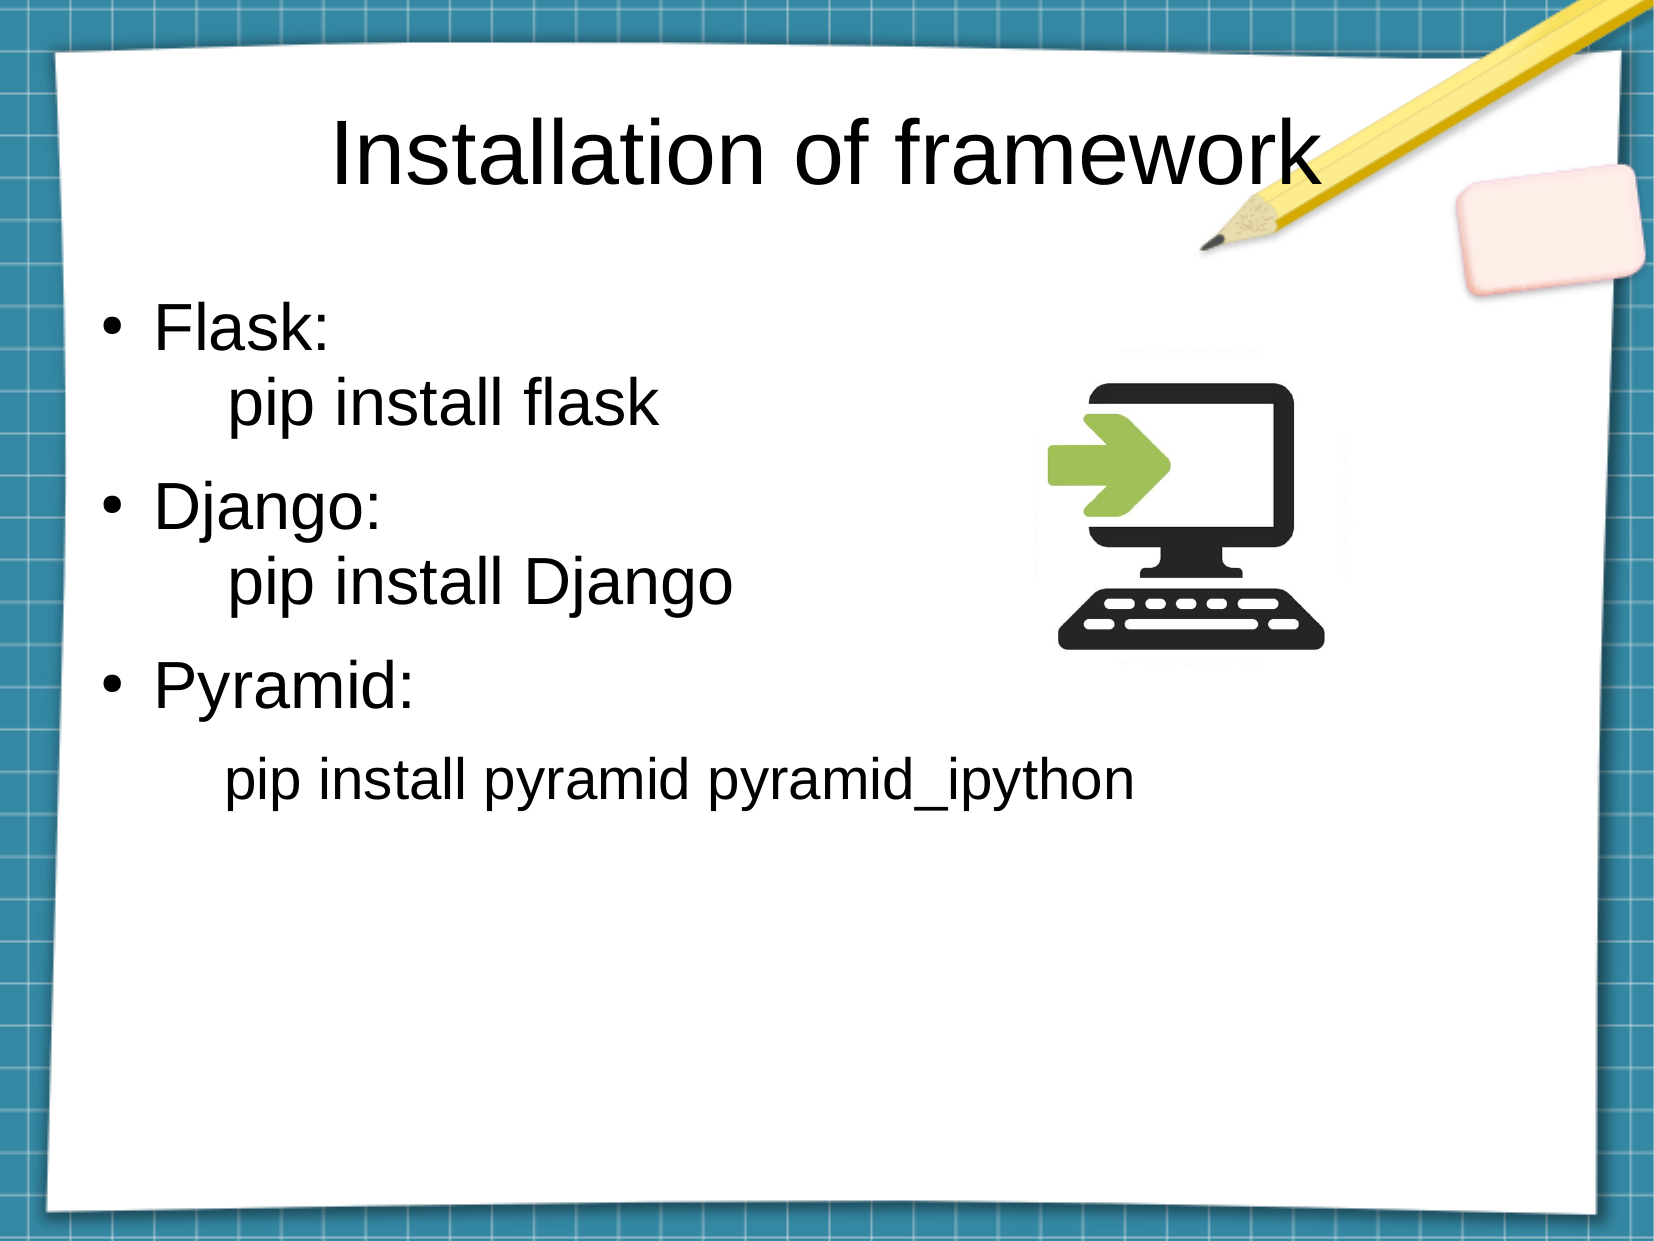

# Installation of framework
Flask:
	pip install flask
Django:
	pip install Django
Pyramid:
pip install pyramid pyramid_ipython